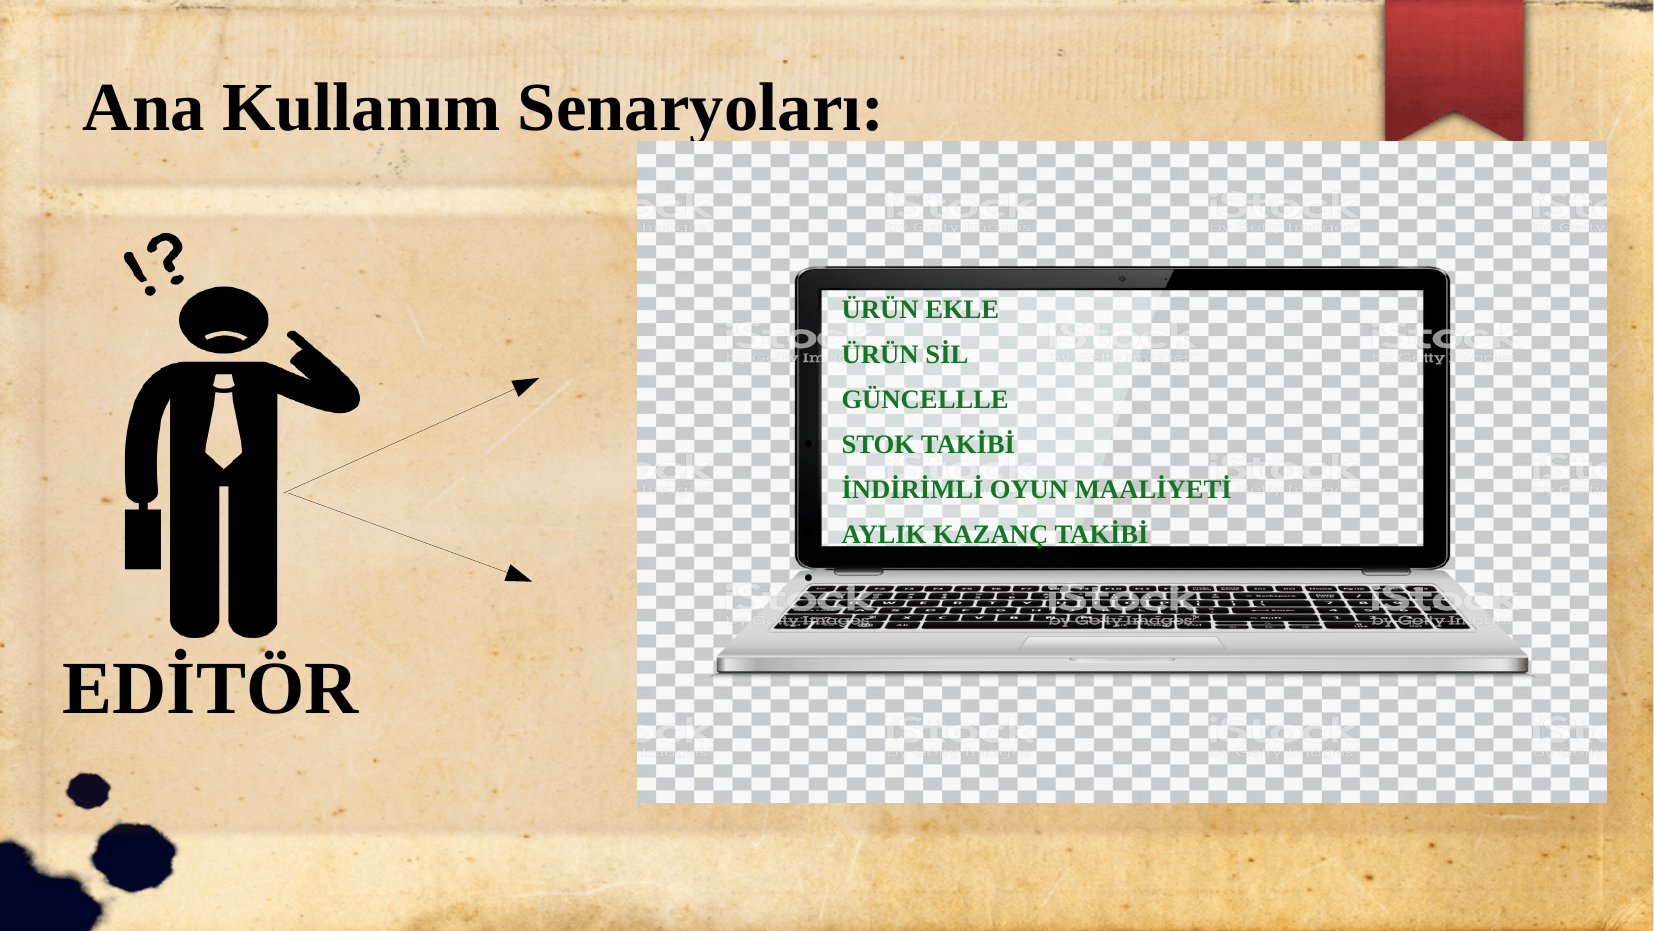

# Ana Kullanım Senaryoları:
ÜRÜN EKLE
ÜRÜN SİL
GÜNCELLLE
STOK TAKİBİ
İNDİRİMLİ OYUN MAALİYETİ
AYLIK KAZANÇ TAKİBİ
EDİTÖR